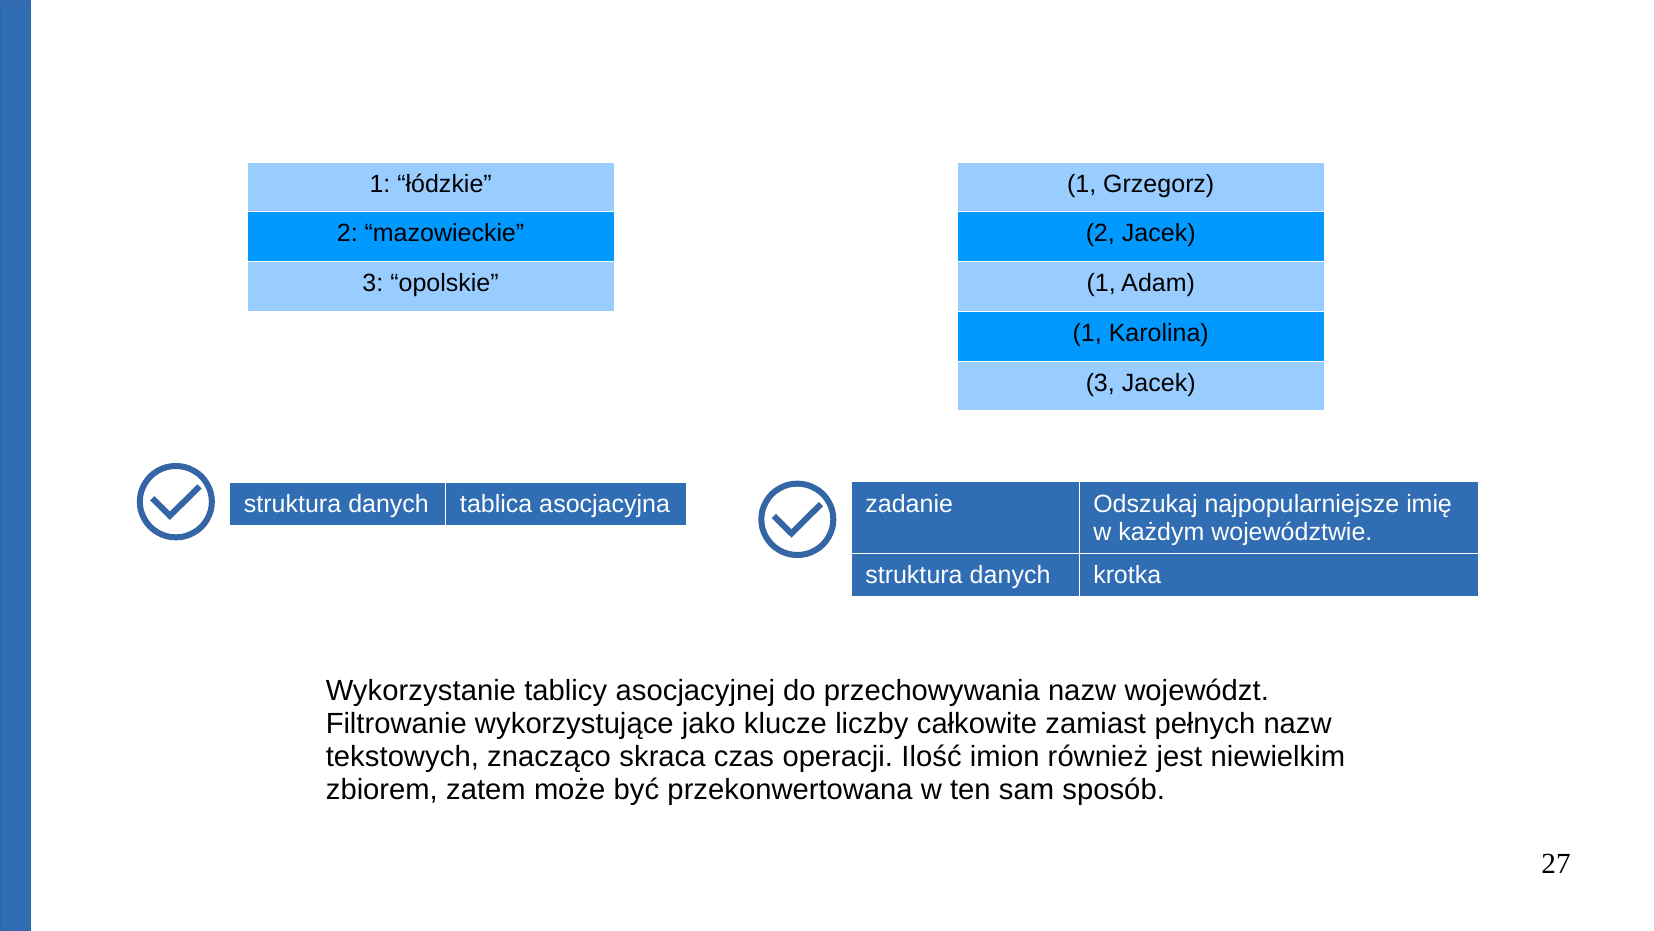

| (1, Grzegorz) |
| --- |
| (2, Jacek) |
| (1, Adam) |
| (1, Karolina) |
| (3, Jacek) |
| 1: “łódzkie” |
| --- |
| 2: “mazowieckie” |
| 3: “opolskie” |
| zadanie | Odszukaj najpopularniejsze imię w każdym województwie. |
| --- | --- |
| struktura danych | krotka |
| struktura danych | tablica asocjacyjna |
| --- | --- |
Wykorzystanie tablicy asocjacyjnej do przechowywania nazw województ. Filtrowanie wykorzystujące jako klucze liczby całkowite zamiast pełnych nazw tekstowych, znacząco skraca czas operacji. Ilość imion również jest niewielkim zbiorem, zatem może być przekonwertowana w ten sam sposób.
27